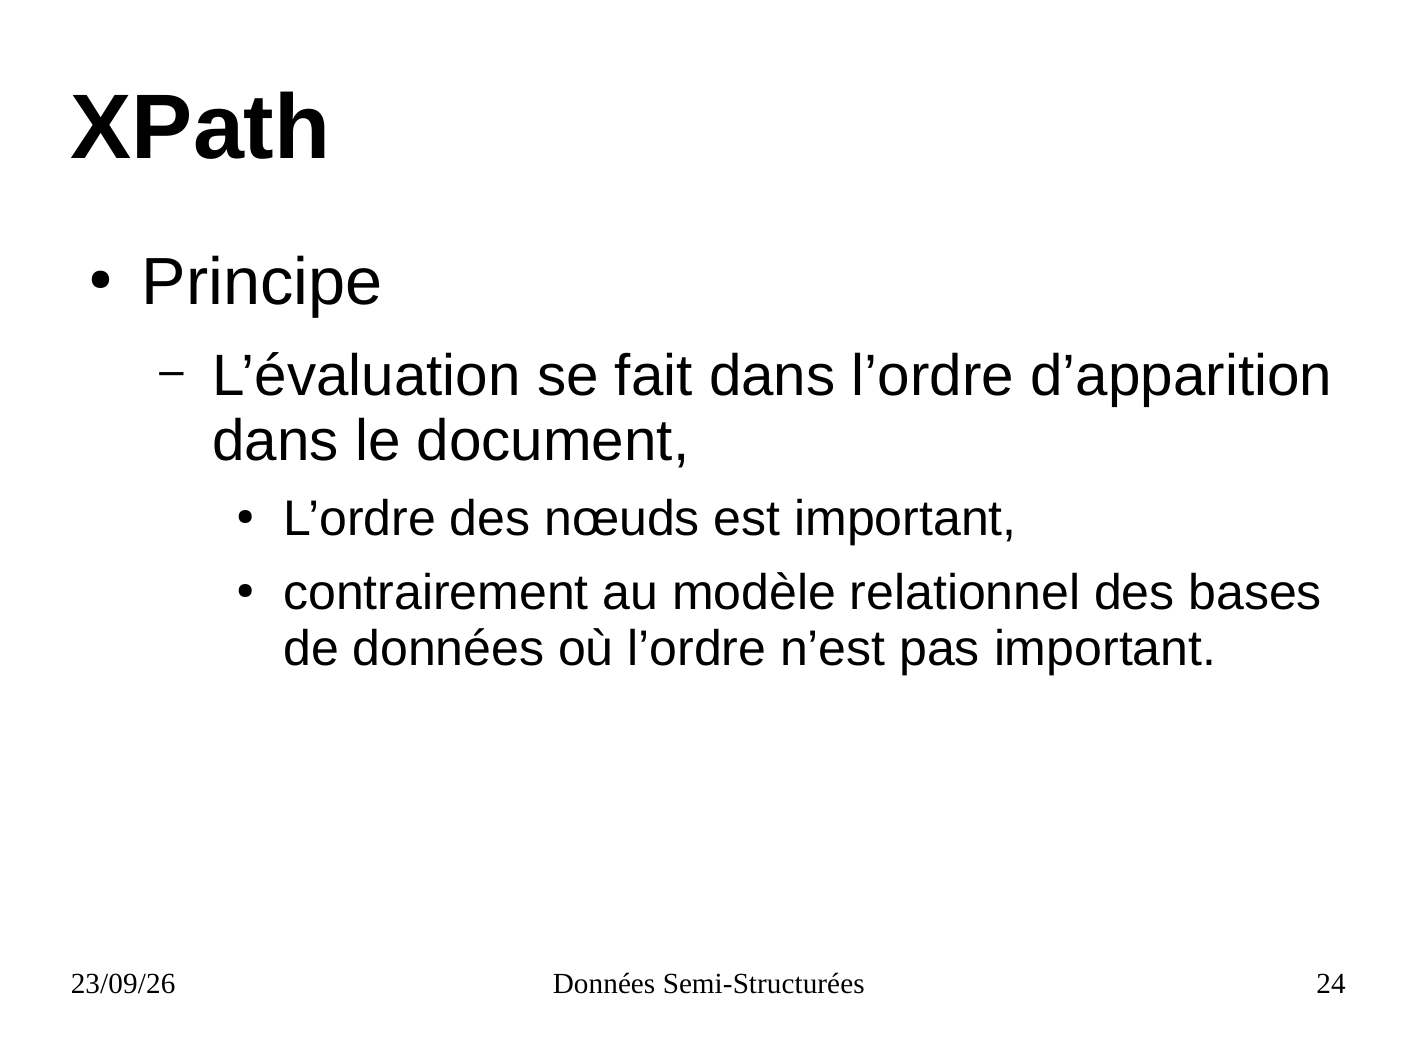

# XPath
Principe
L’évaluation se fait dans l’ordre d’apparition dans le document,
L’ordre des nœuds est important,
contrairement au modèle relationnel des bases de données où l’ordre n’est pas important.
Données Semi-Structurées
24